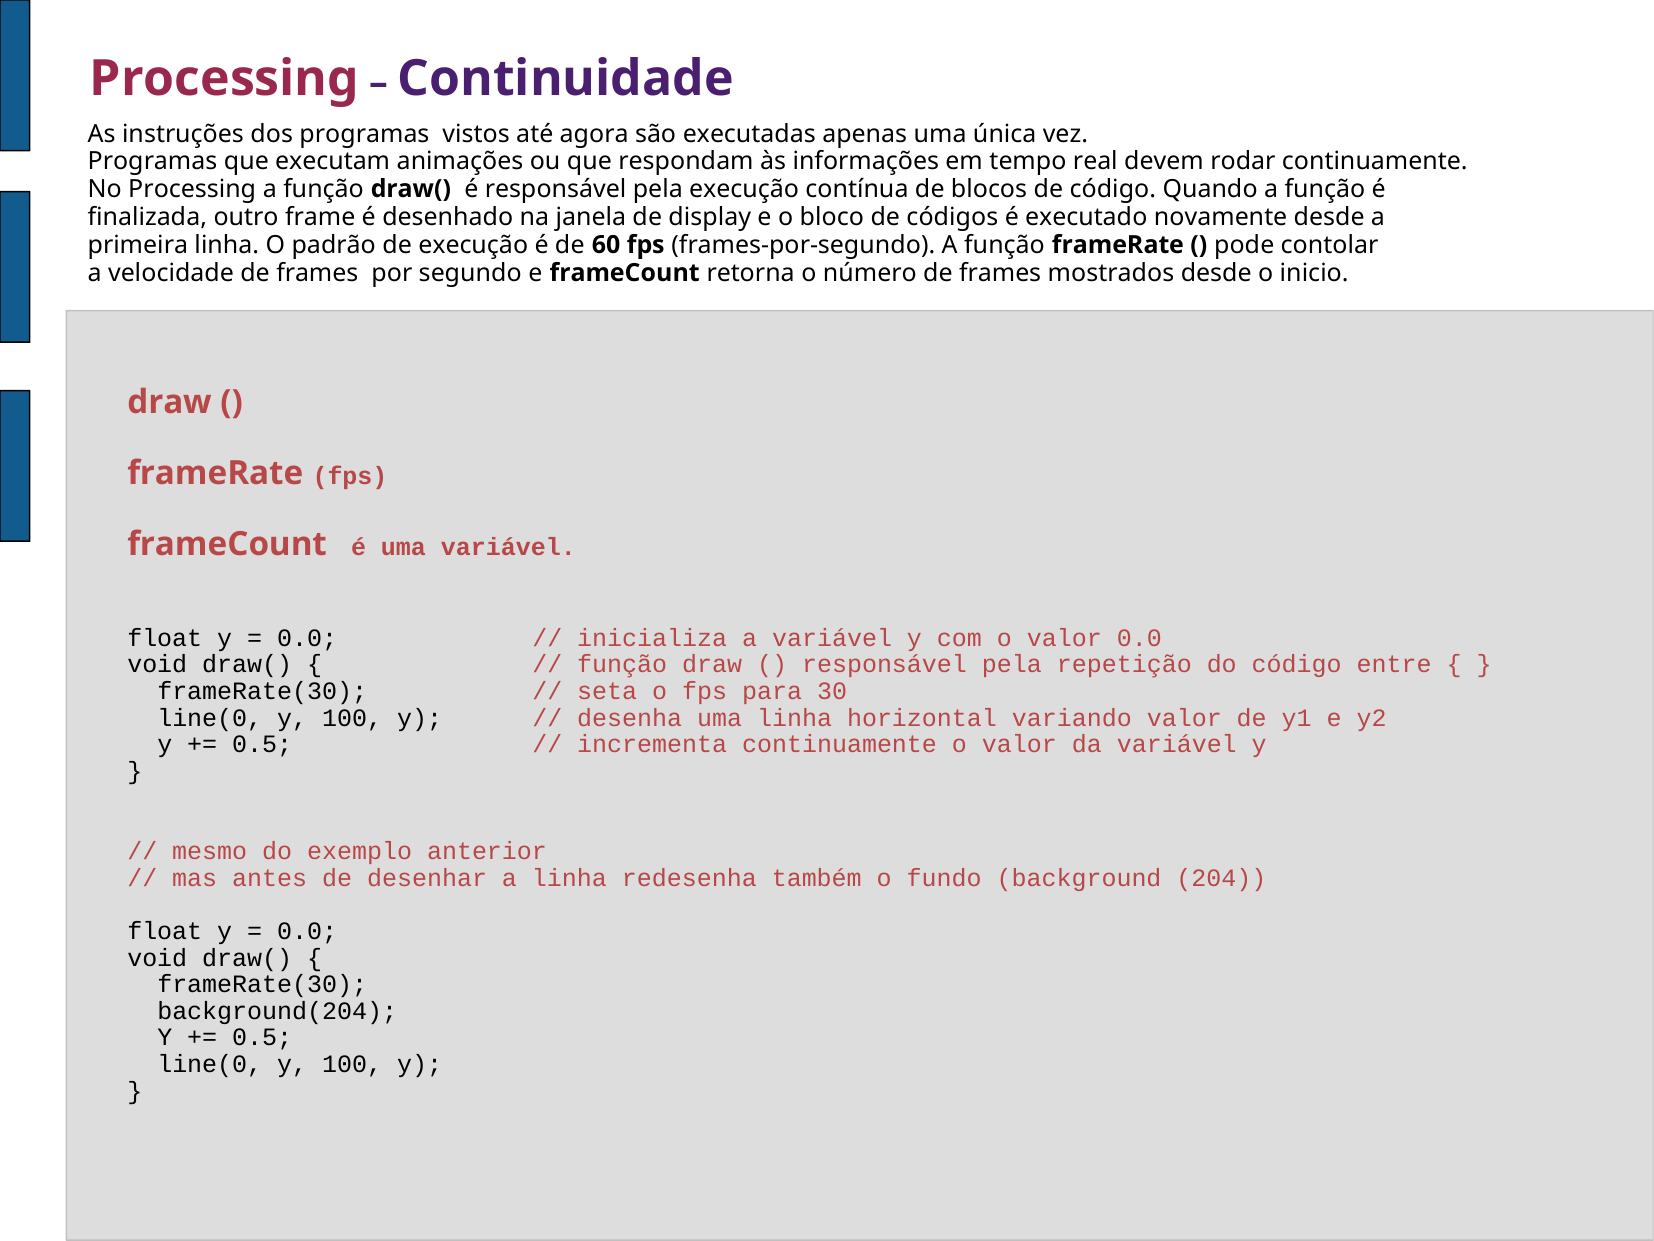

Processing – Continuidade
As instruções dos programas vistos até agora são executadas apenas uma única vez.
Programas que executam animações ou que respondam às informações em tempo real devem rodar continuamente.
No Processing a função draw() é responsável pela execução contínua de blocos de código. Quando a função é
finalizada, outro frame é desenhado na janela de display e o bloco de códigos é executado novamente desde a
primeira linha. O padrão de execução é de 60 fps (frames-por-segundo). A função frameRate () pode contolar
a velocidade de frames por segundo e frameCount retorna o número de frames mostrados desde o inicio.
draw ()
frameRate (fps)
frameCount é uma variável.
float y = 0.0; // inicializa a variável y com o valor 0.0
void draw() { // função draw () responsável pela repetição do código entre { }
 frameRate(30); // seta o fps para 30
 line(0, y, 100, y); // desenha uma linha horizontal variando valor de y1 e y2
 y += 0.5; // incrementa continuamente o valor da variável y
}
// mesmo do exemplo anterior
// mas antes de desenhar a linha redesenha também o fundo (background (204))
float y = 0.0;
void draw() {
 frameRate(30);
 background(204);
 Y += 0.5;
 line(0, y, 100, y);
}